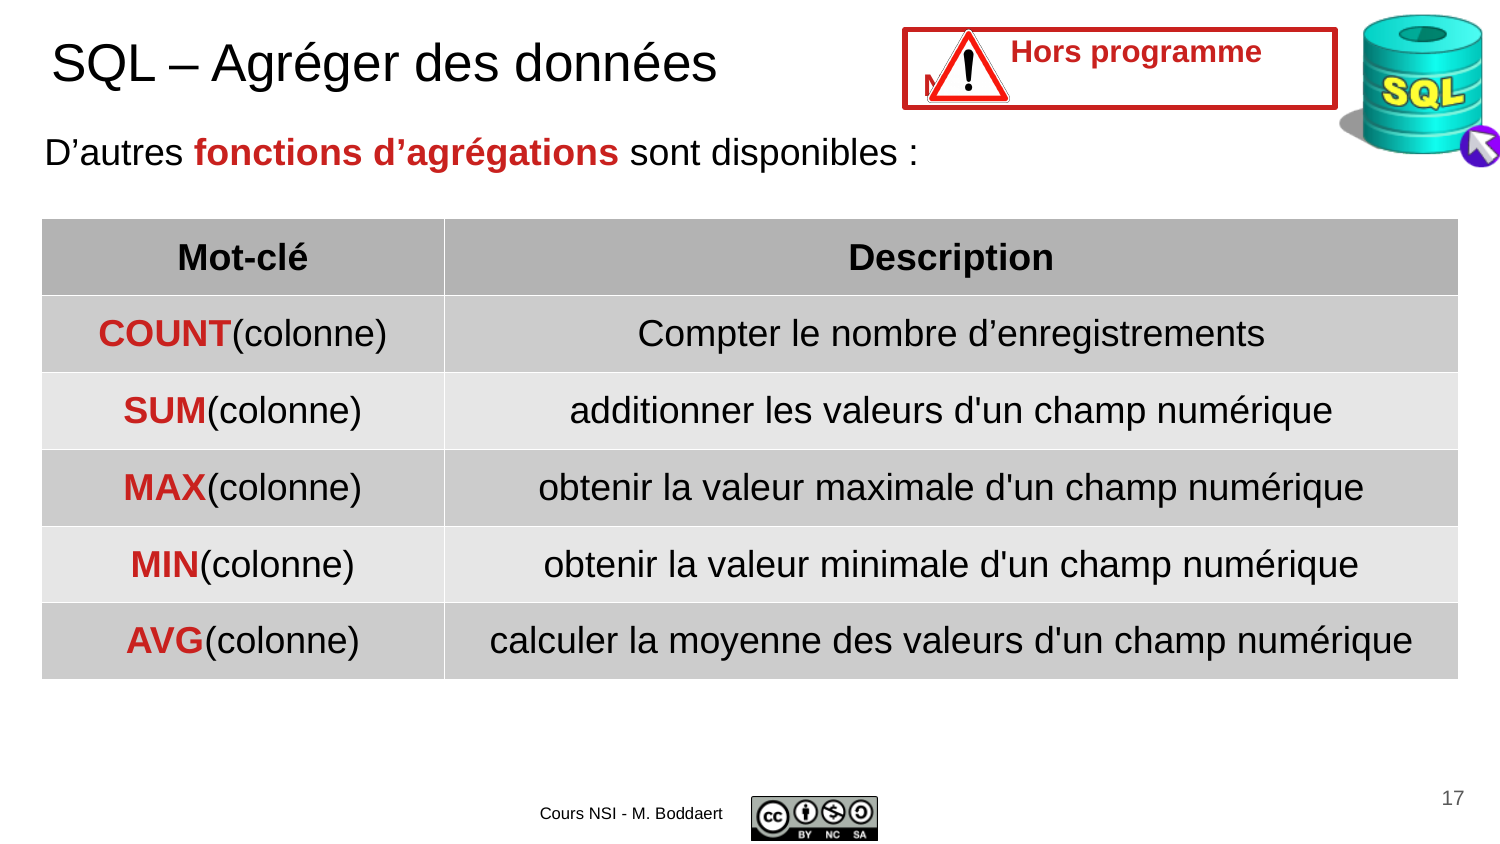

# SQL – Agréger des données
 Hors programme NSI
D’autres fonctions d’agrégations sont disponibles :
| Mot-clé | Description |
| --- | --- |
| COUNT(colonne) | Compter le nombre d’enregistrements |
| SUM(colonne) | additionner les valeurs d'un champ numérique |
| MAX(colonne) | obtenir la valeur maximale d'un champ numérique |
| MIN(colonne) | obtenir la valeur minimale d'un champ numérique |
| AVG(colonne) | calculer la moyenne des valeurs d'un champ numérique |